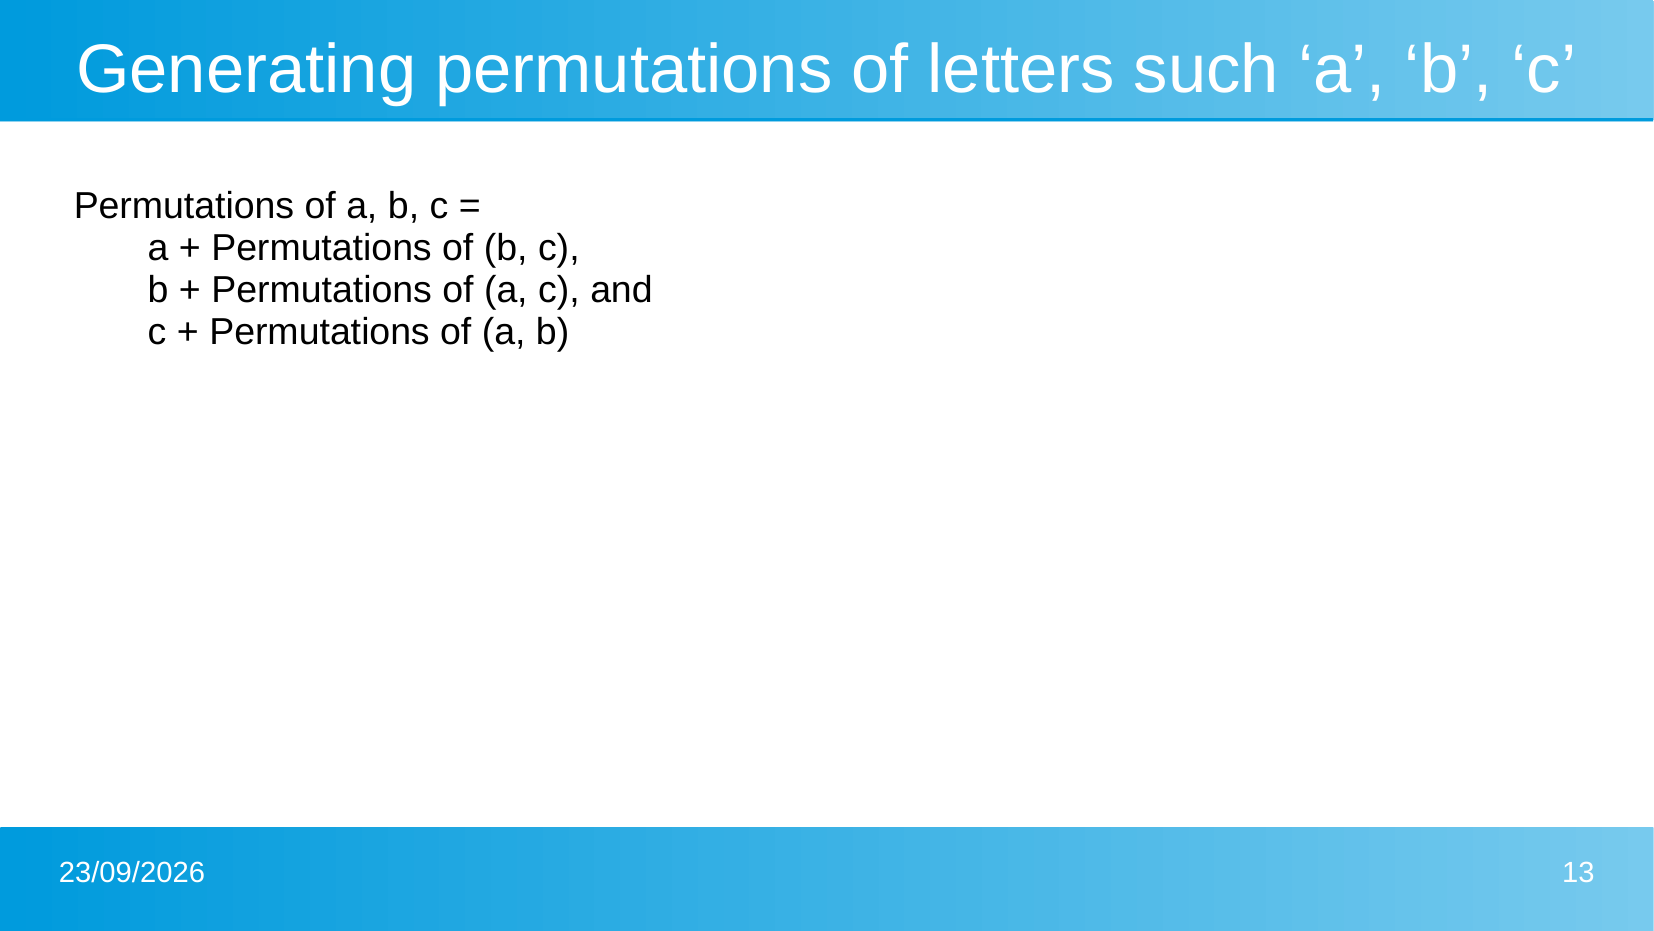

# Generating permutations of letters such ‘a’, ‘b’, ‘c’
Permutations of a, b, c =
	a + Permutations of (b, c),
	b + Permutations of (a, c), and
	c + Permutations of (a, b)
13